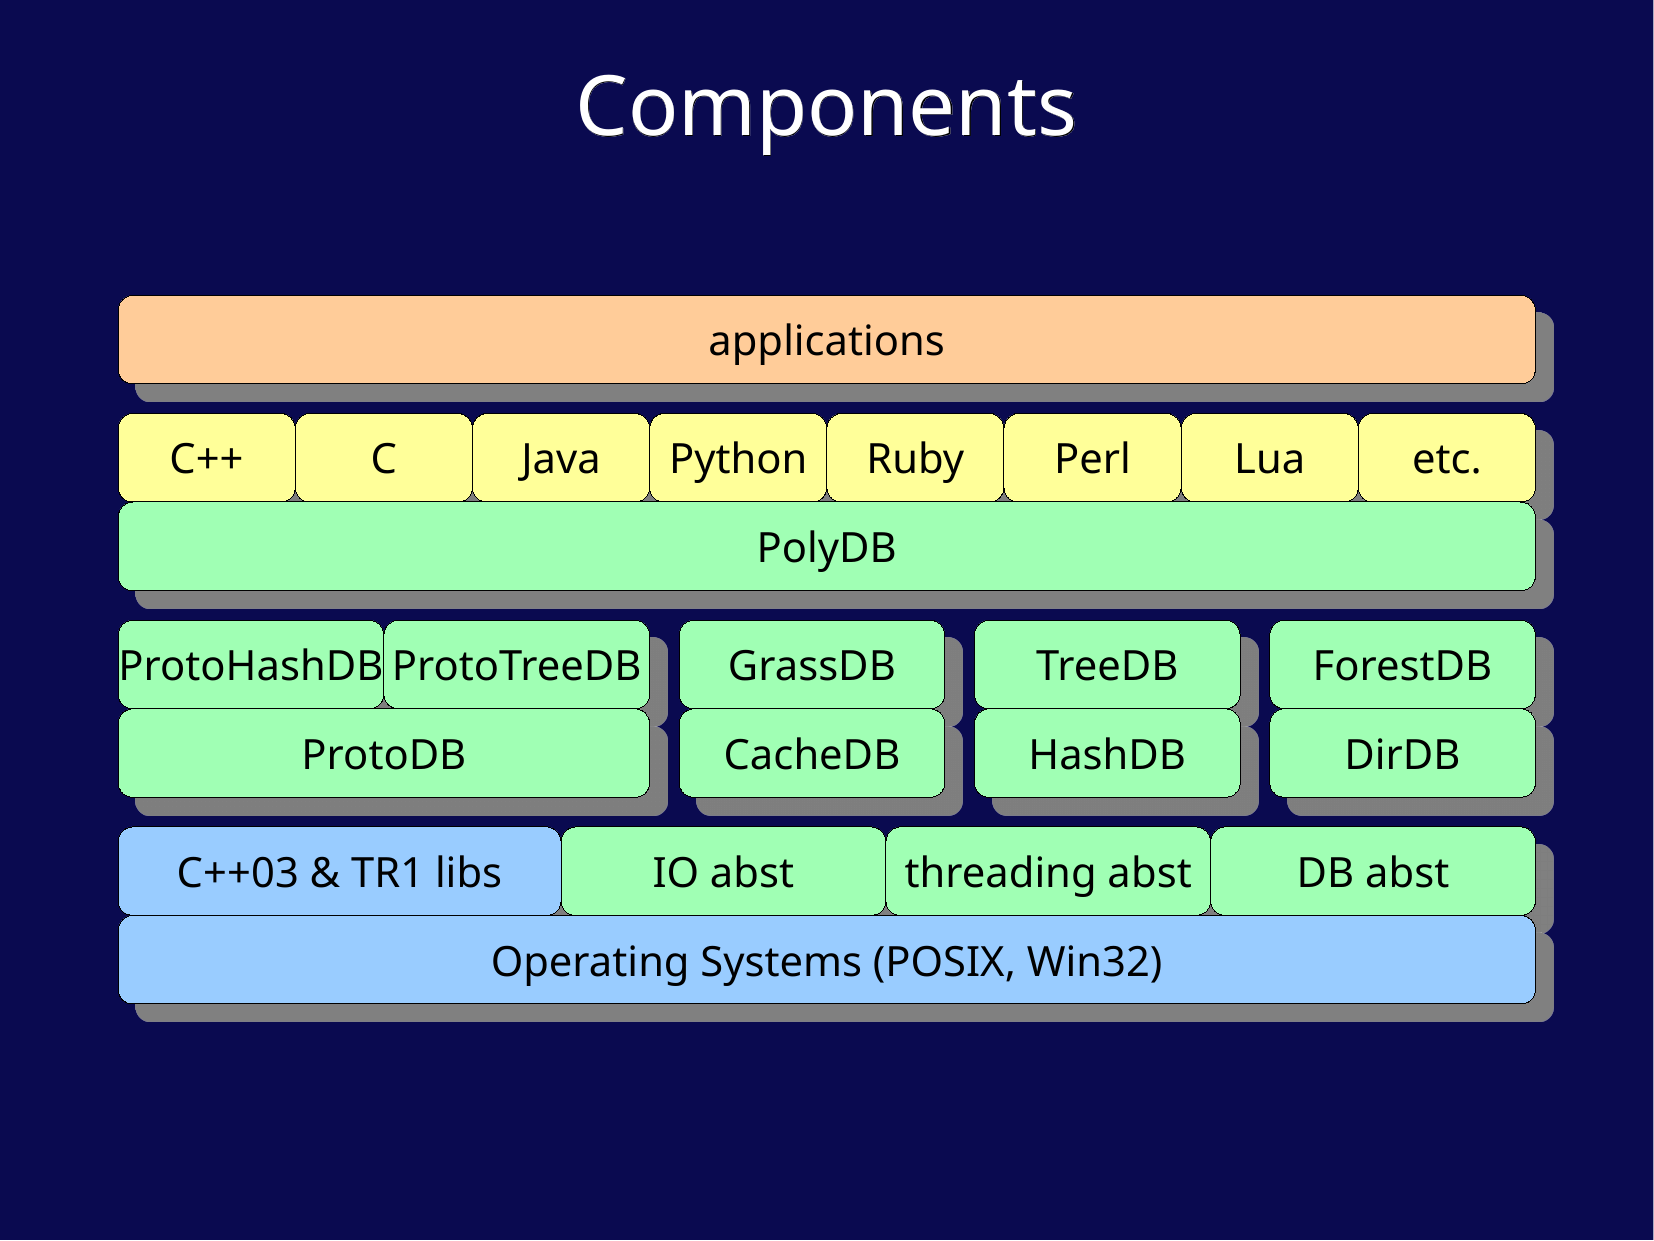

# Components
applications
C++
C
Java
Python
Ruby
Perl
Lua
etc.
PolyDB
ProtoHashDB
ProtoTreeDB
GrassDB
TreeDB
ForestDB
ProtoDB
CacheDB
HashDB
DirDB
C++03 & TR1 libs
IO abst
threading abst
DB abst
Operating Systems (POSIX, Win32)